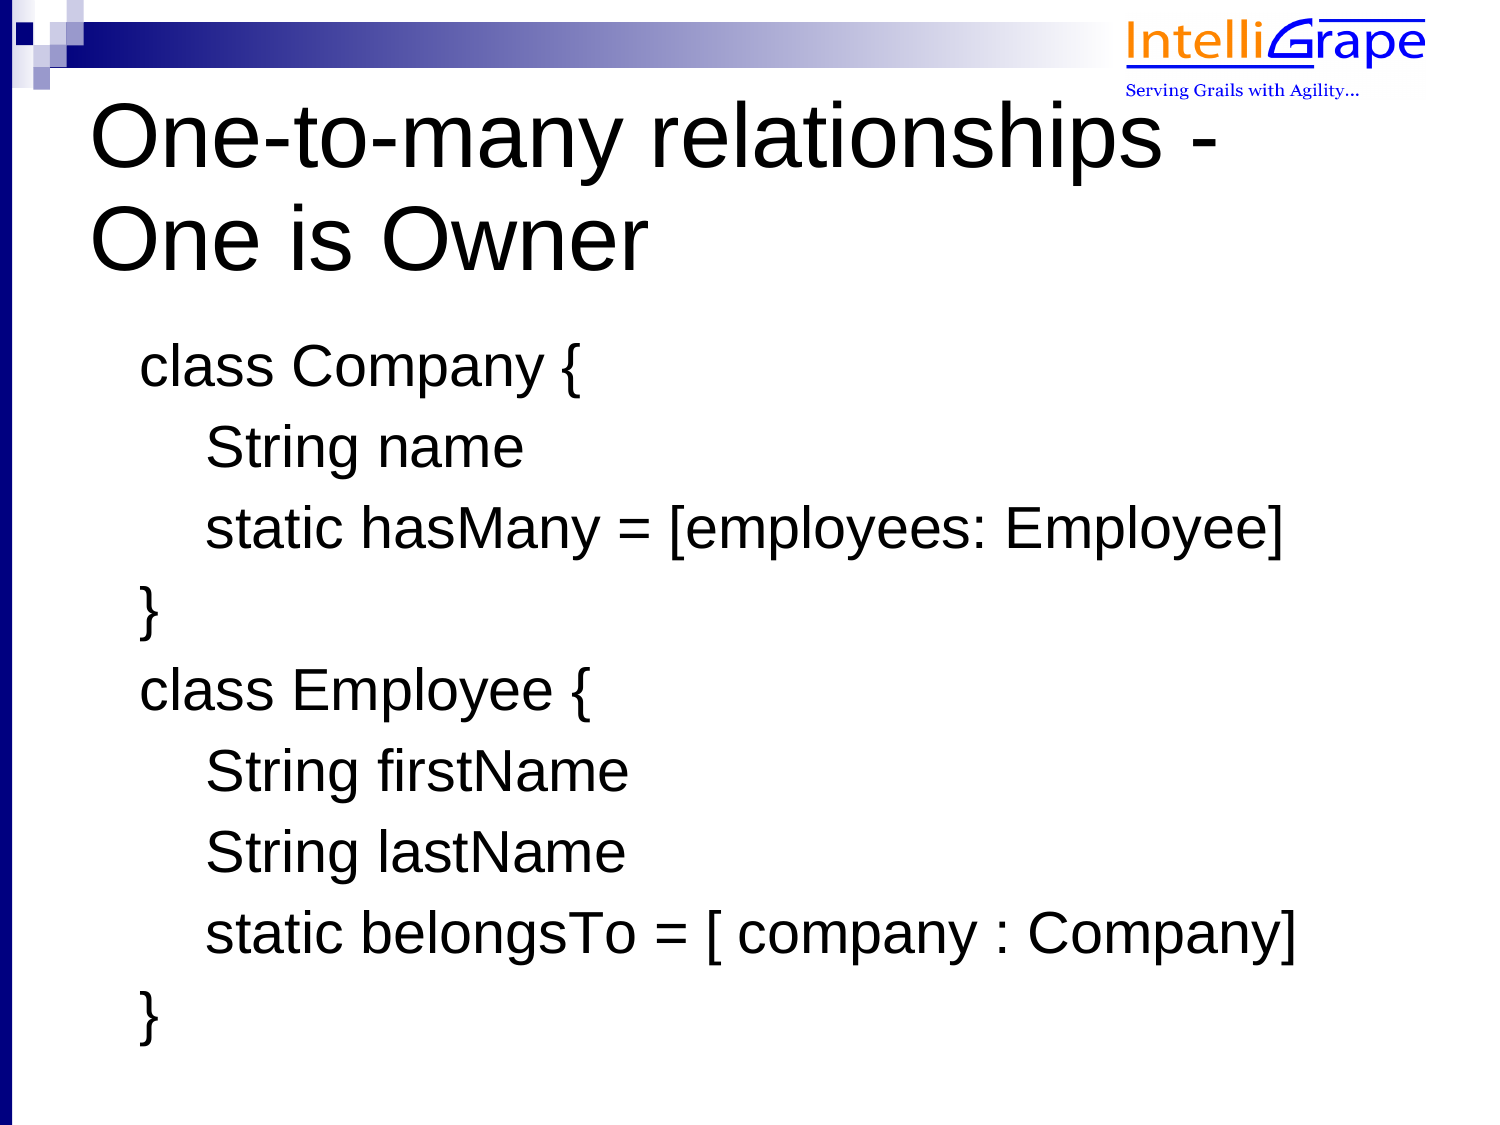

# One-to-many relationships - One is Owner
class Company {
 String name
 static hasMany = [employees: Employee]
}
class Employee {
 String firstName
 String lastName
 static belongsTo = [ company : Company]
}